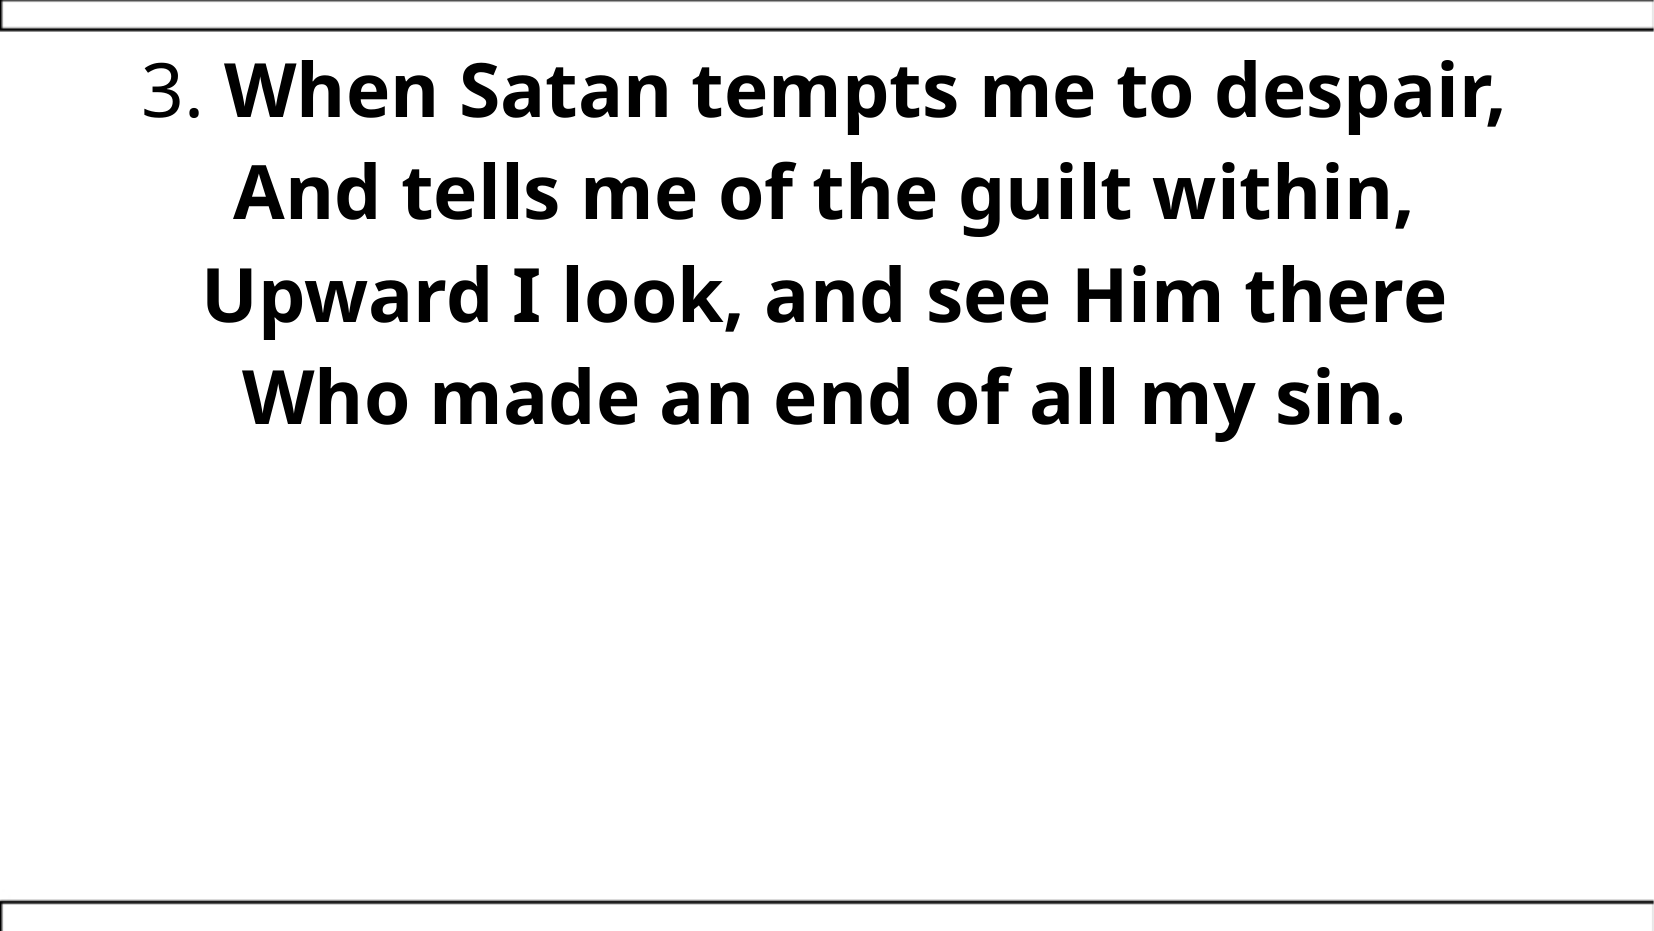

3. When Satan tempts me to despair,
And tells me of the guilt within,
Upward I look, and see Him there
Who made an end of all my sin.